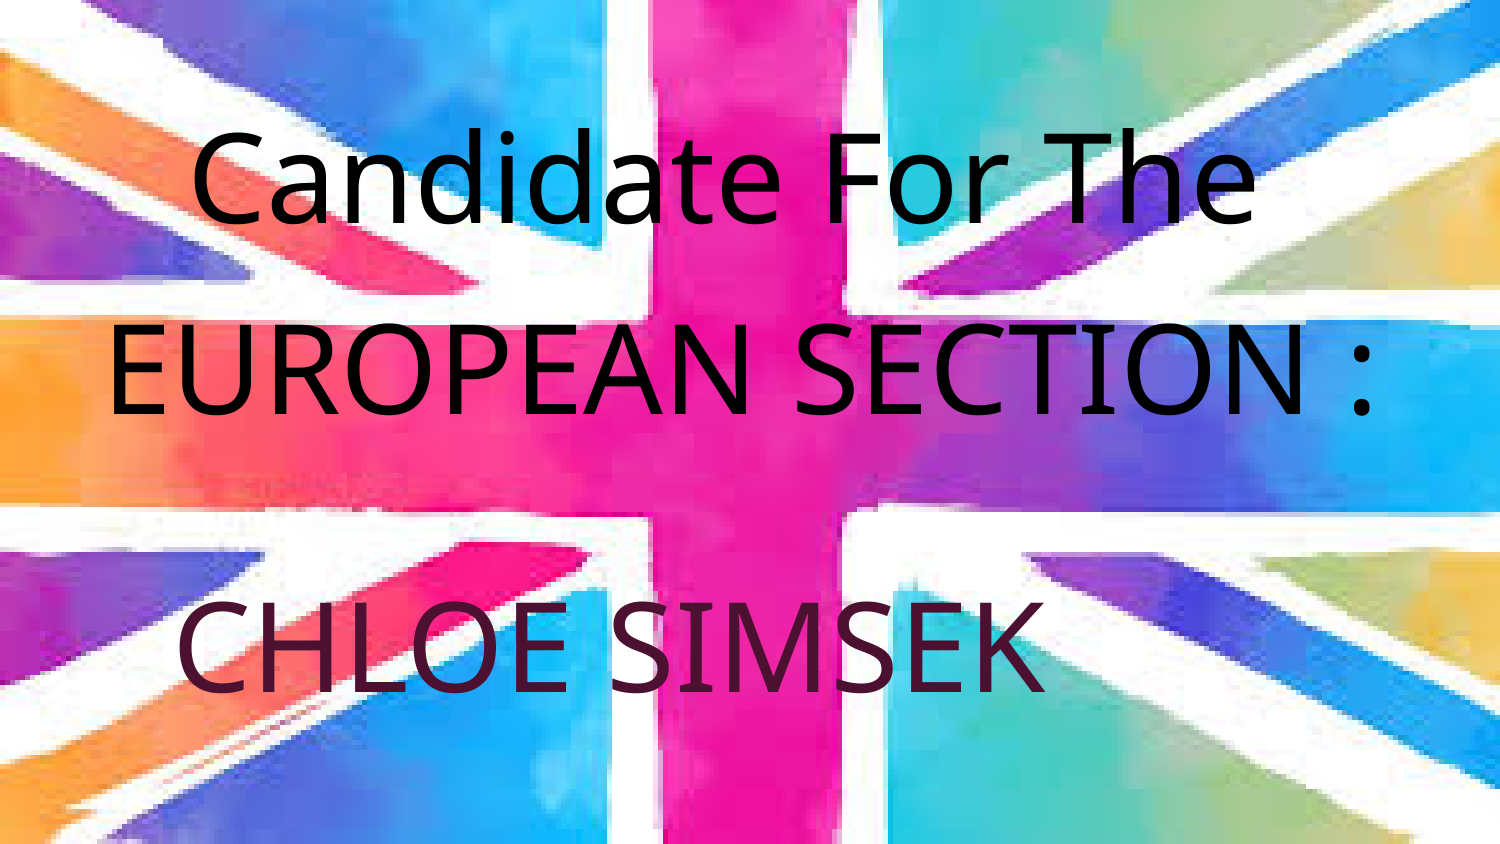

# Candidate For The
EUROPEAN SECTION :
CHLOE SIMSEK